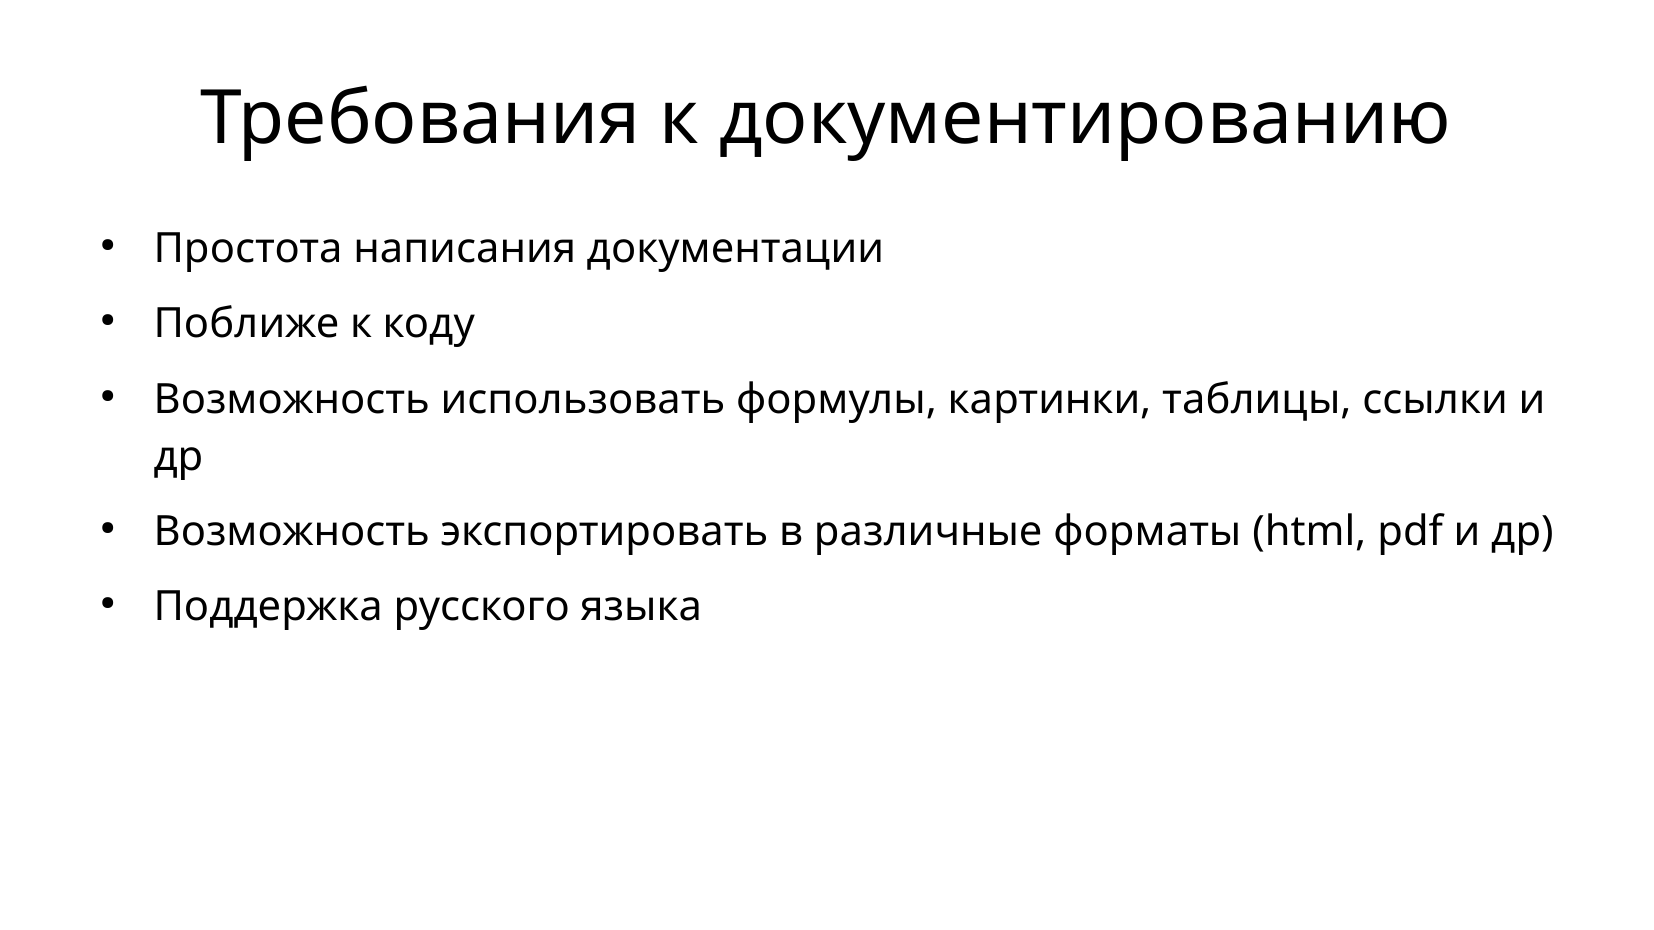

# Требования к документированию
Простота написания документации
Поближе к коду
Возможность использовать формулы, картинки, таблицы, ссылки и др
Возможность экспортировать в различные форматы (html, pdf и др)
Поддержка русского языка